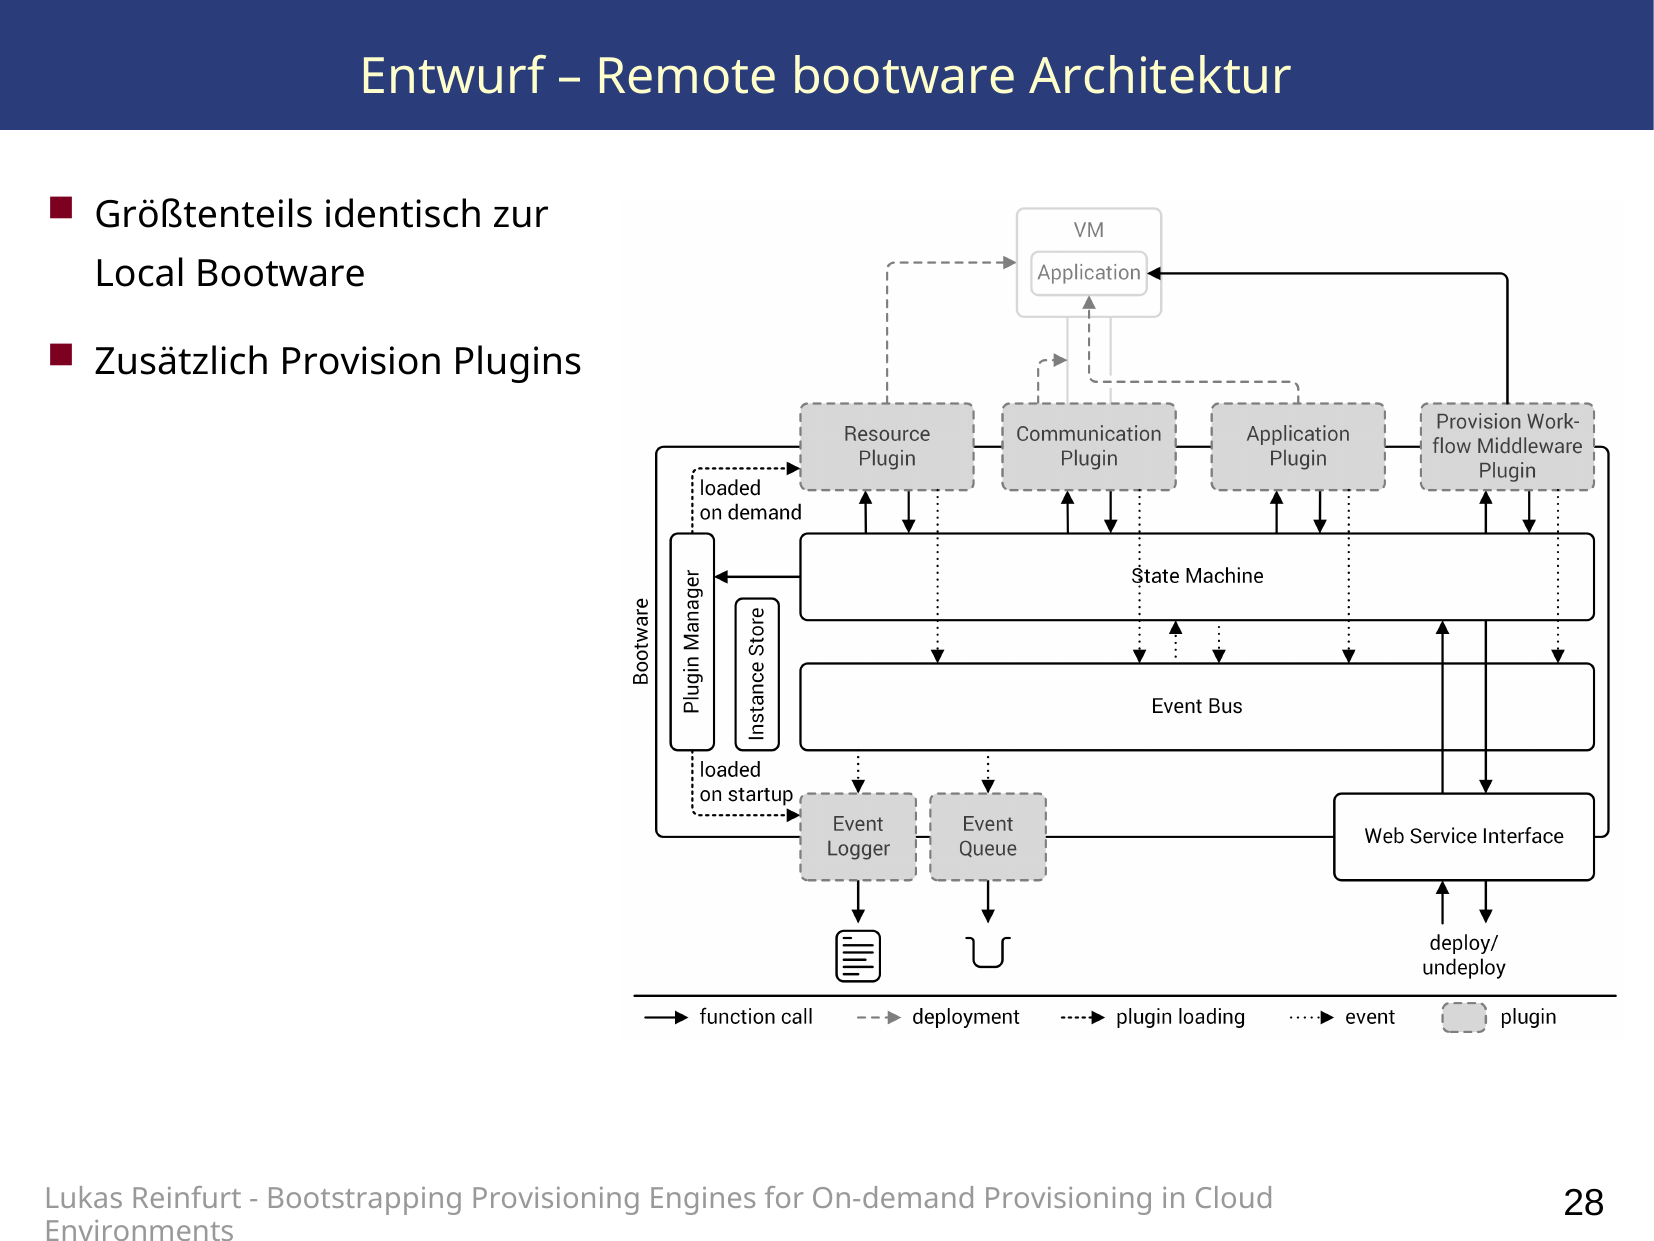

# Entwurf – Remote bootware Architektur
Größtenteils identisch zur Local Bootware
Zusätzlich Provision Plugins